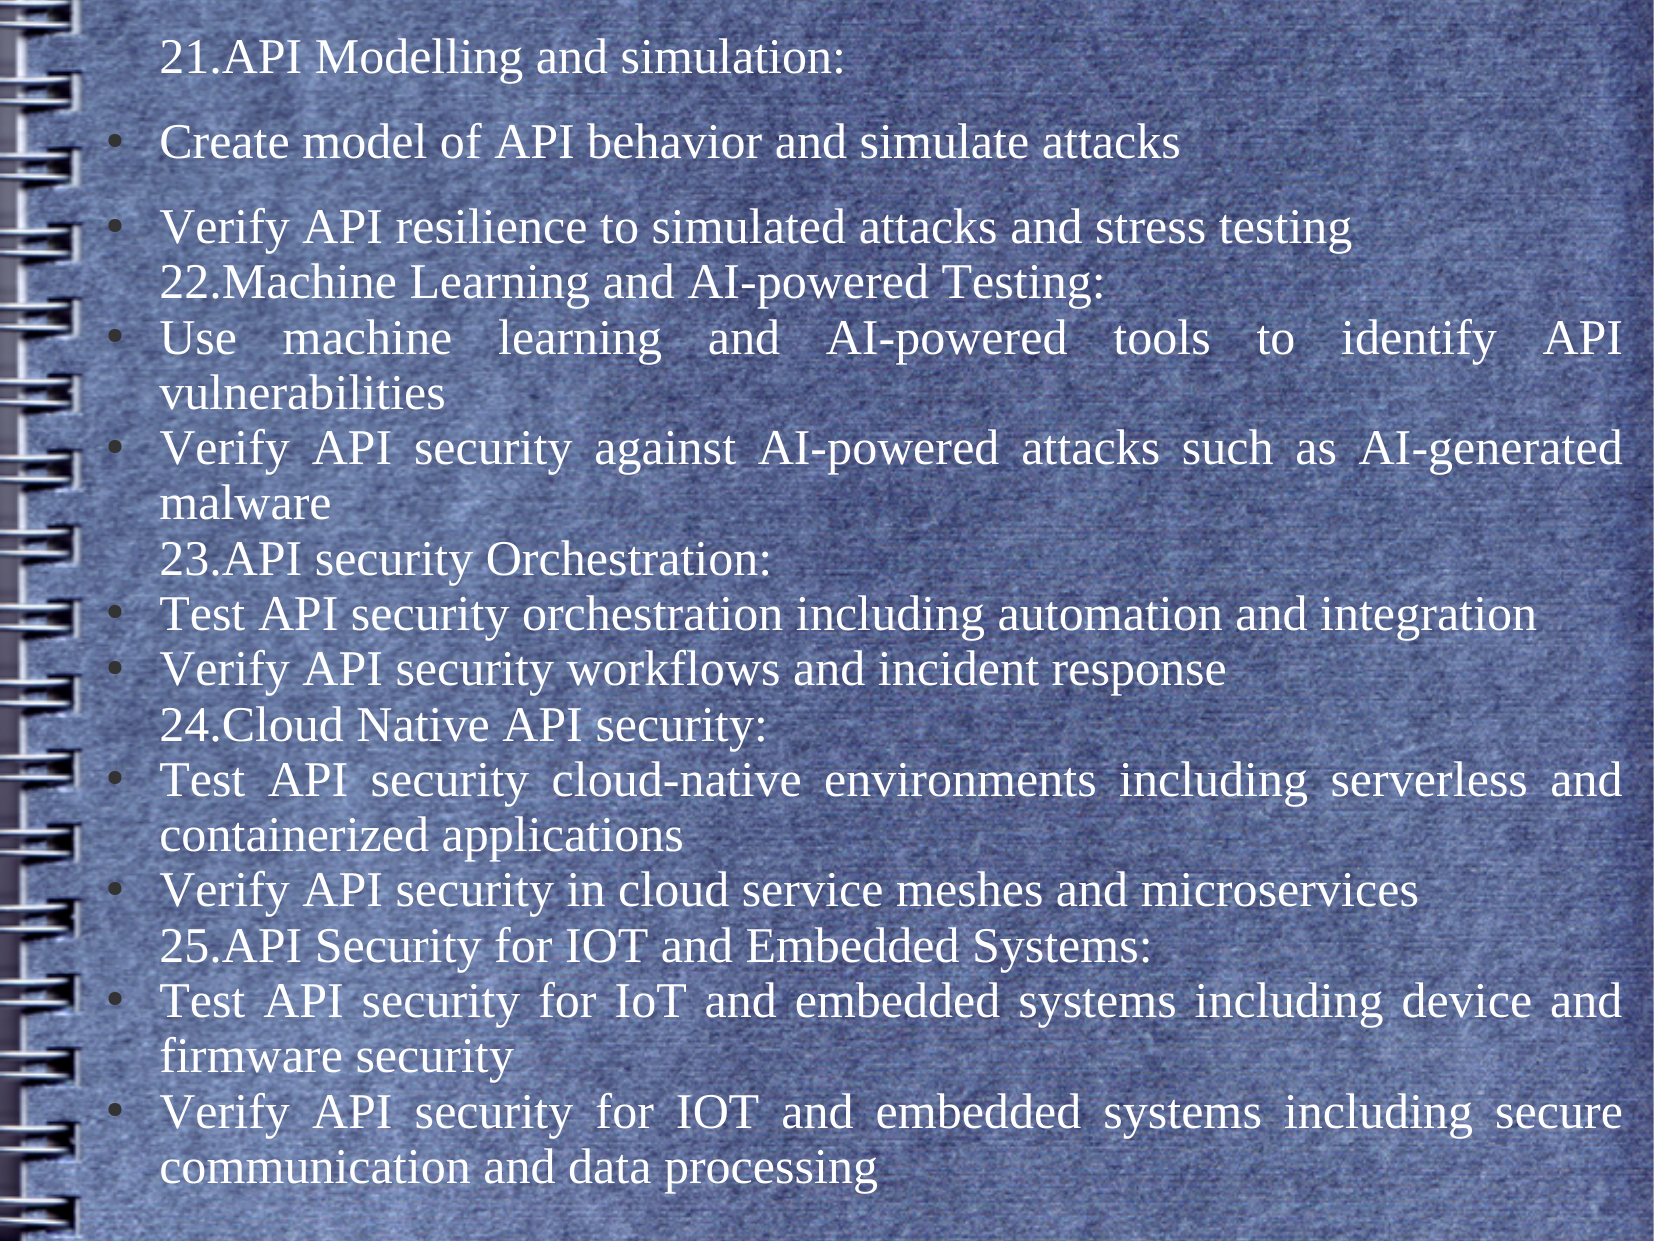

# 21.API Modelling and simulation:
Create model of API behavior and simulate attacks
Verify API resilience to simulated attacks and stress testing
22.Machine Learning and AI-powered Testing:
Use machine learning and AI-powered tools to identify API vulnerabilities
Verify API security against AI-powered attacks such as AI-generated malware
23.API security Orchestration:
Test API security orchestration including automation and integration
Verify API security workflows and incident response
24.Cloud Native API security:
Test API security cloud-native environments including serverless and containerized applications
Verify API security in cloud service meshes and microservices
25.API Security for IOT and Embedded Systems:
Test API security for IoT and embedded systems including device and firmware security
Verify API security for IOT and embedded systems including secure communication and data processing